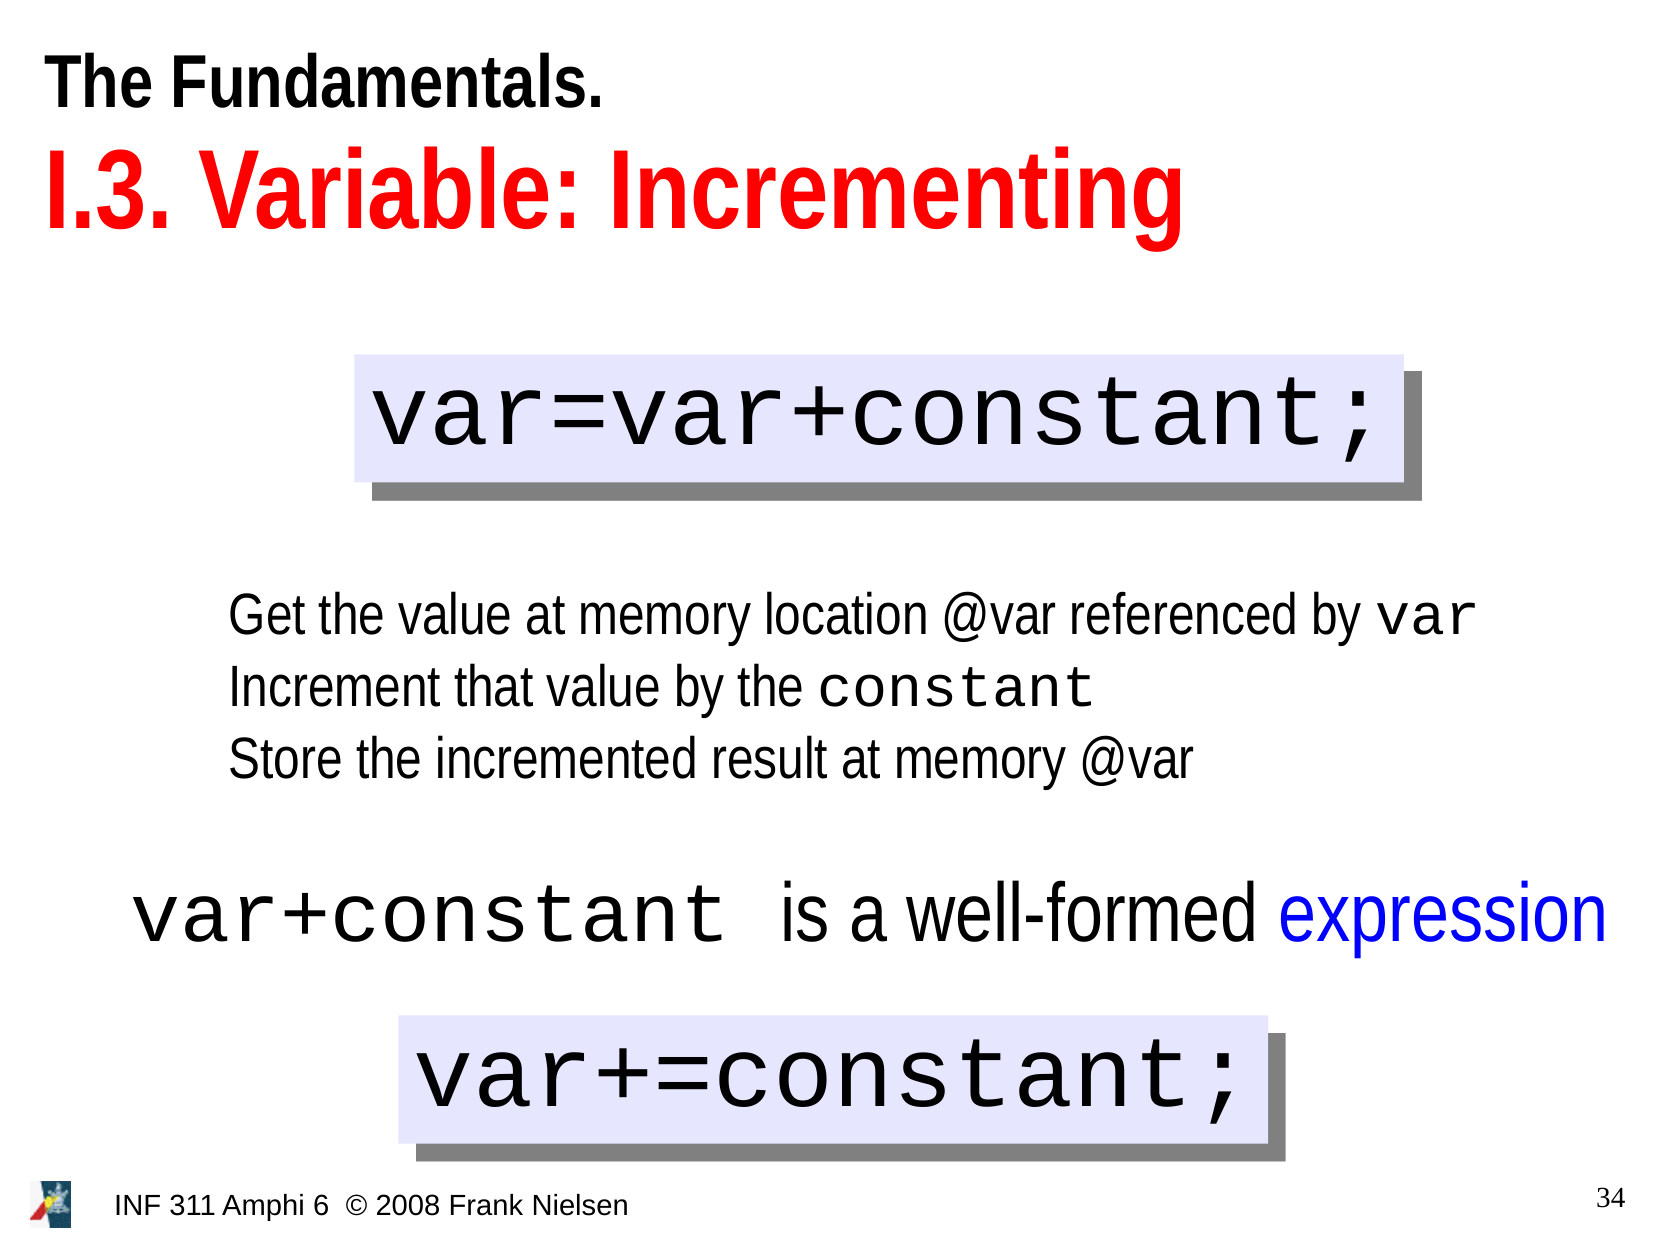

The Fundamentals.
I.3. Variable: Incrementing
var=var+constant;
 Get the value at memory location @var referenced by var
 Increment that value by the constant
 Store the incremented result at memory @var
var+constant is a well-formed expression
var+=constant;